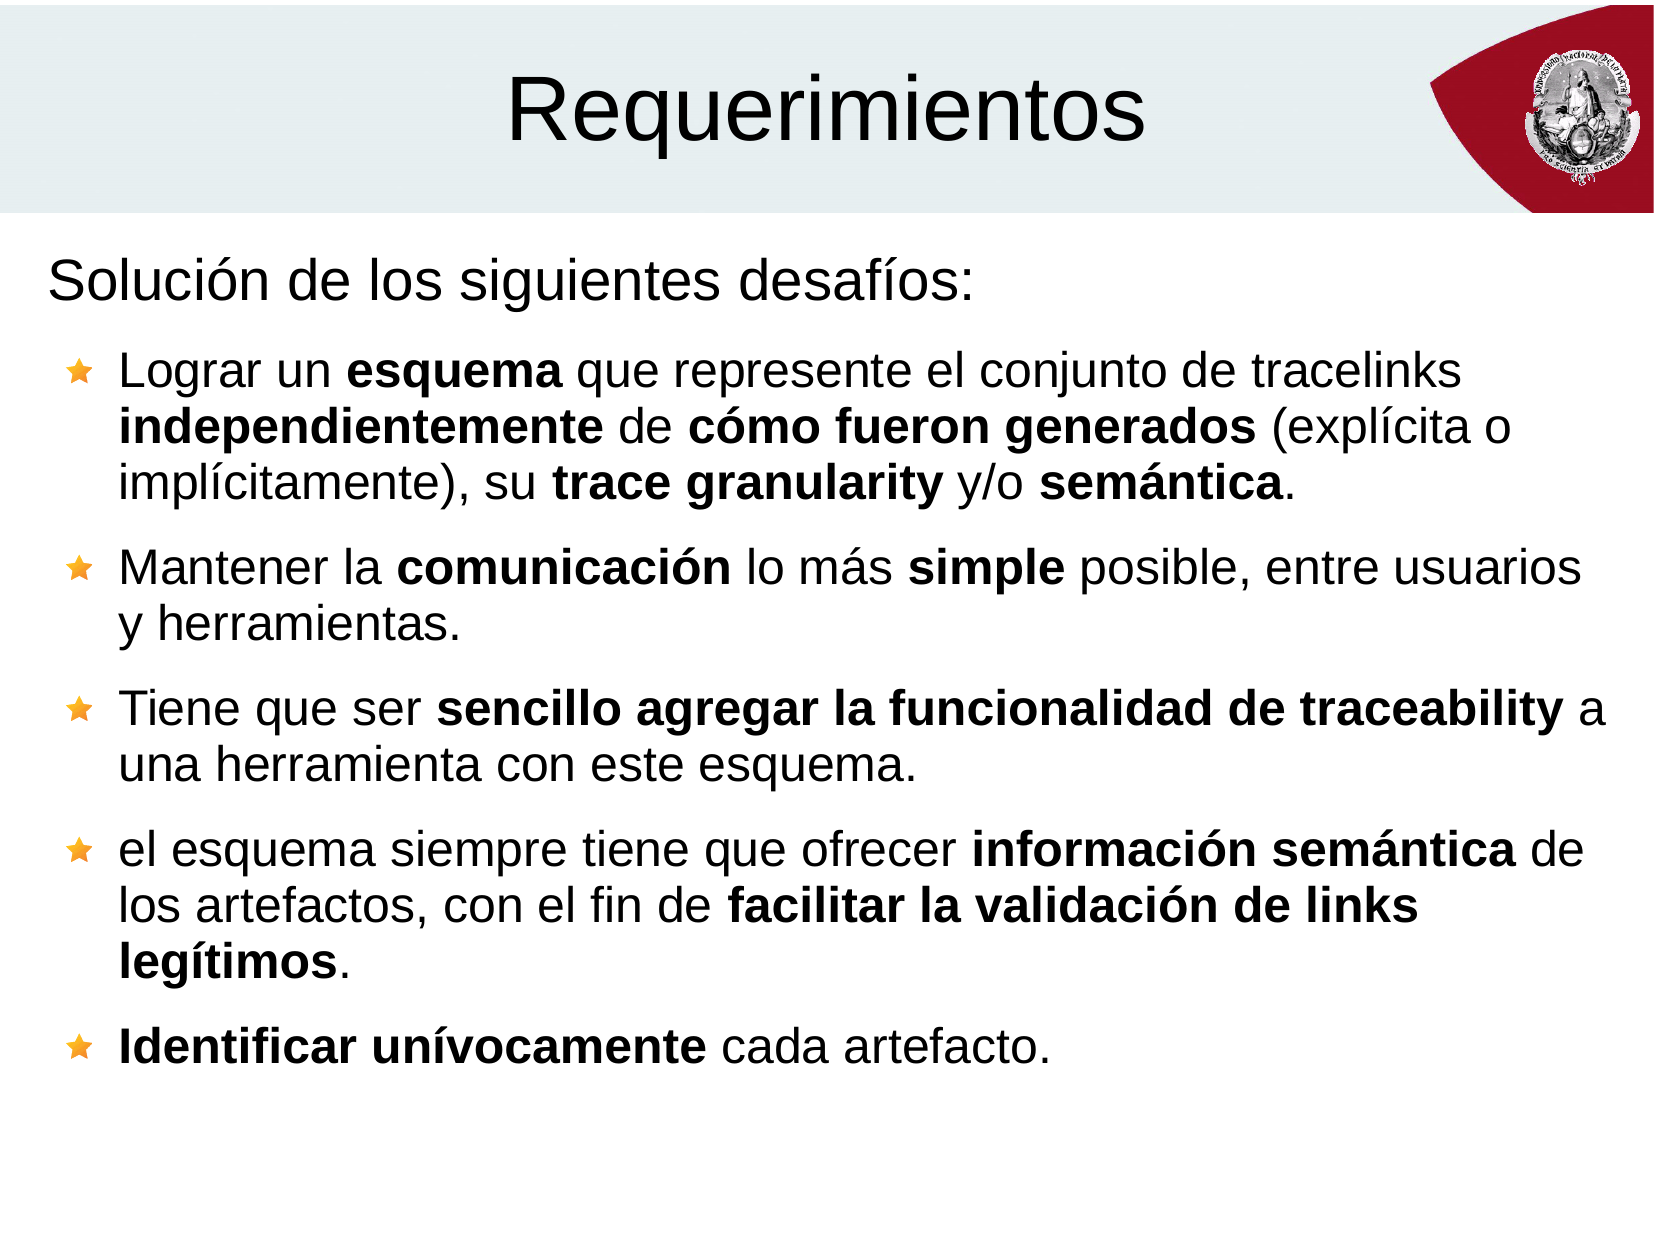

# Requerimientos
Solución de los siguientes desafíos:
Lograr un esquema que represente el conjunto de tracelinks independientemente de cómo fueron generados (explícita o implícitamente), su trace granularity y/o semántica.
Mantener la comunicación lo más simple posible, entre usuarios y herramientas.
Tiene que ser sencillo agregar la funcionalidad de traceability a una herramienta con este esquema.
el esquema siempre tiene que ofrecer información semántica de los artefactos, con el fin de facilitar la validación de links legítimos.
Identificar unívocamente cada artefacto.